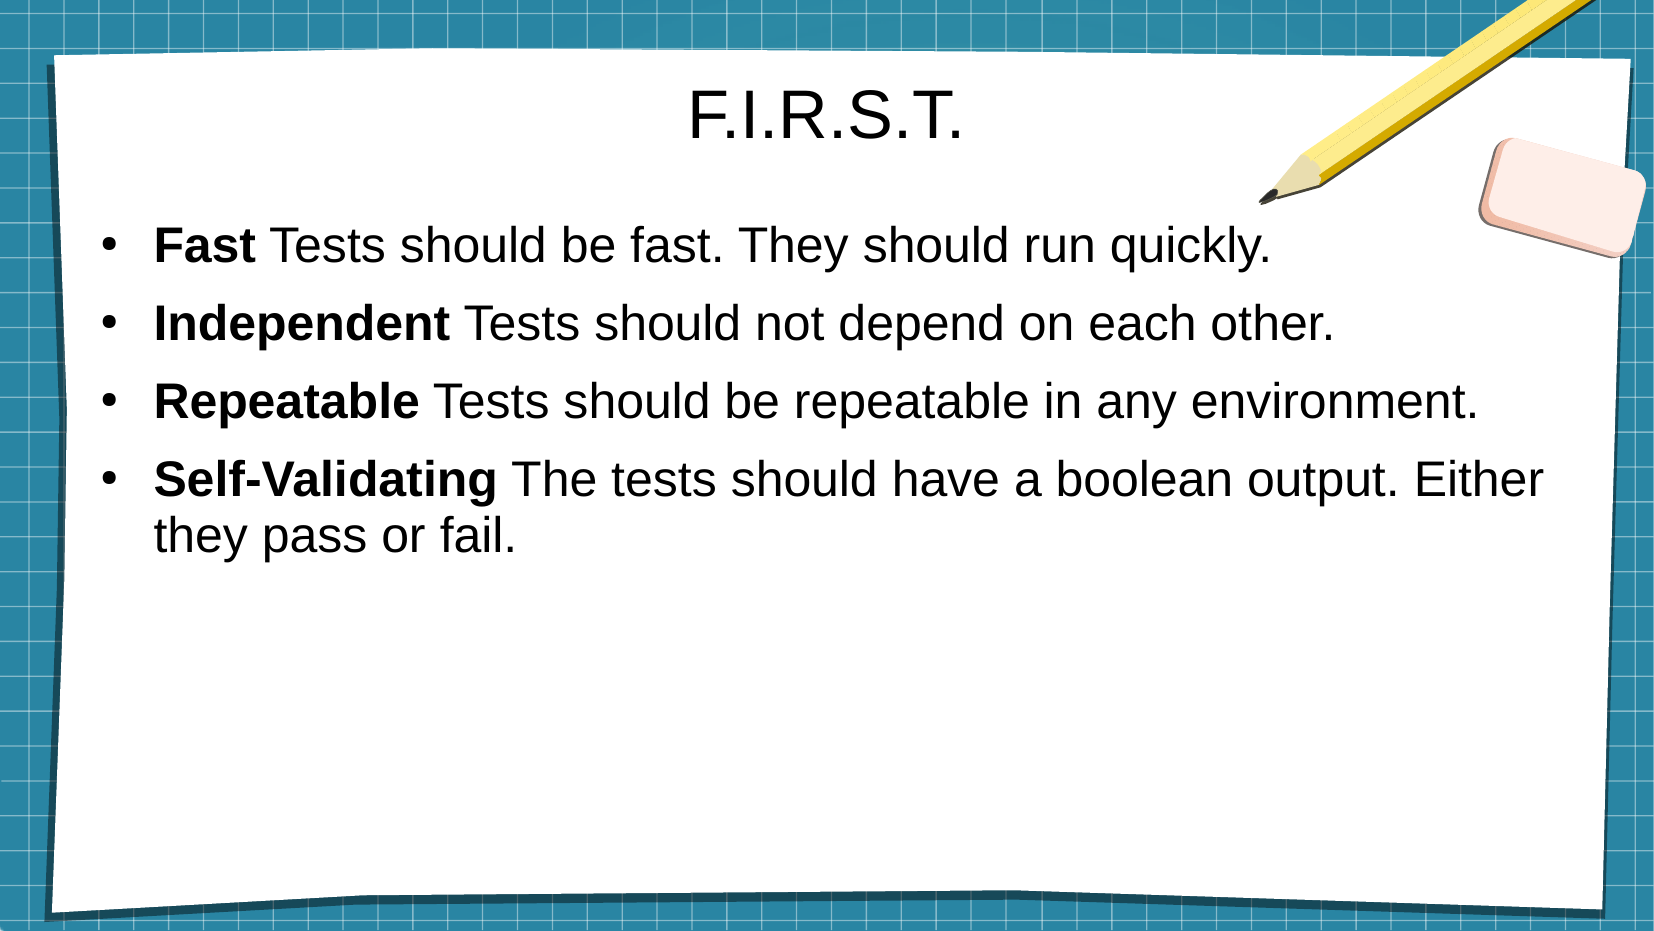

# F.I.R.S.T.
Fast Tests should be fast. They should run quickly.
Independent Tests should not depend on each other.
Repeatable Tests should be repeatable in any environment.
Self-Validating The tests should have a boolean output. Either they pass or fail.